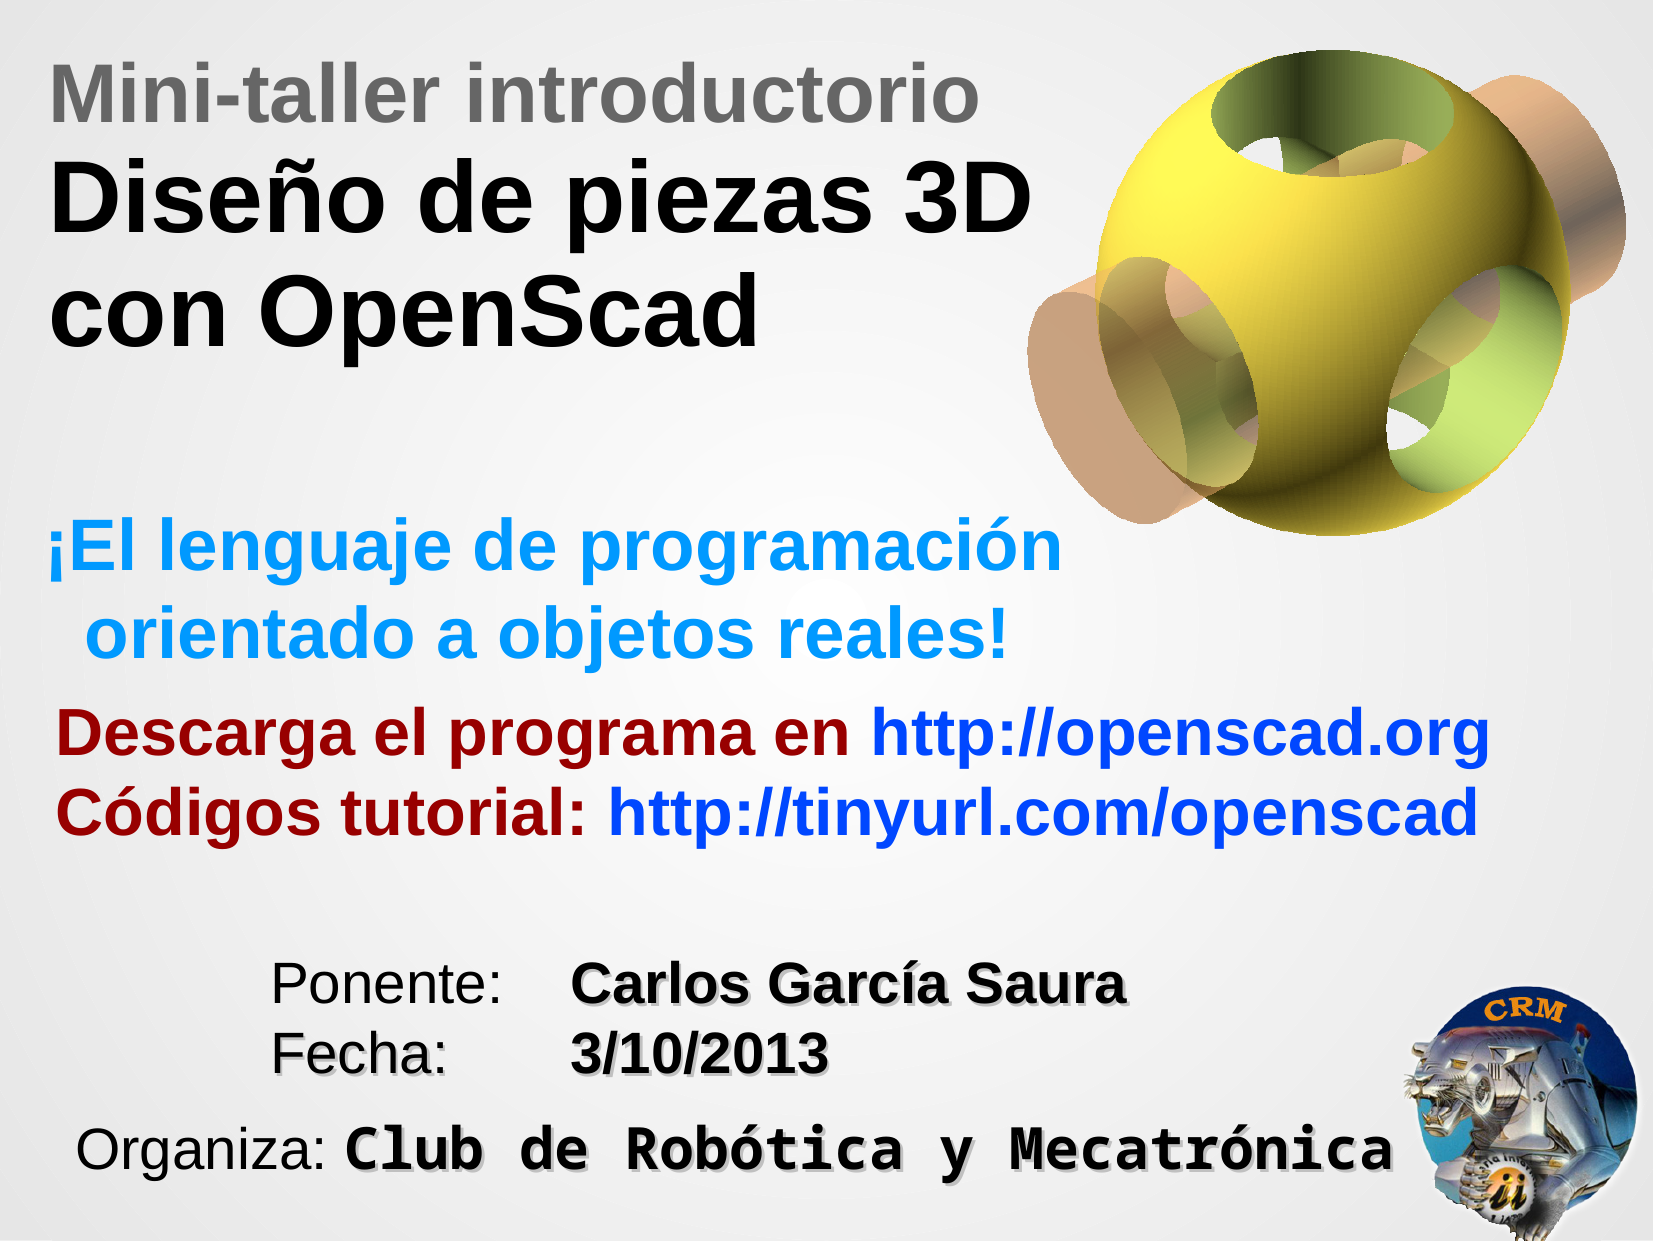

Mini-taller introductorio
Diseño de piezas 3D con OpenScad
¡El lenguaje de programación
 orientado a objetos reales!
Descarga el programa en http://openscad.org
Códigos tutorial: http://tinyurl.com/openscad
Ponente:	Carlos García Saura
Fecha:		3/10/2013
Organiza: Club de Robótica y Mecatrónica